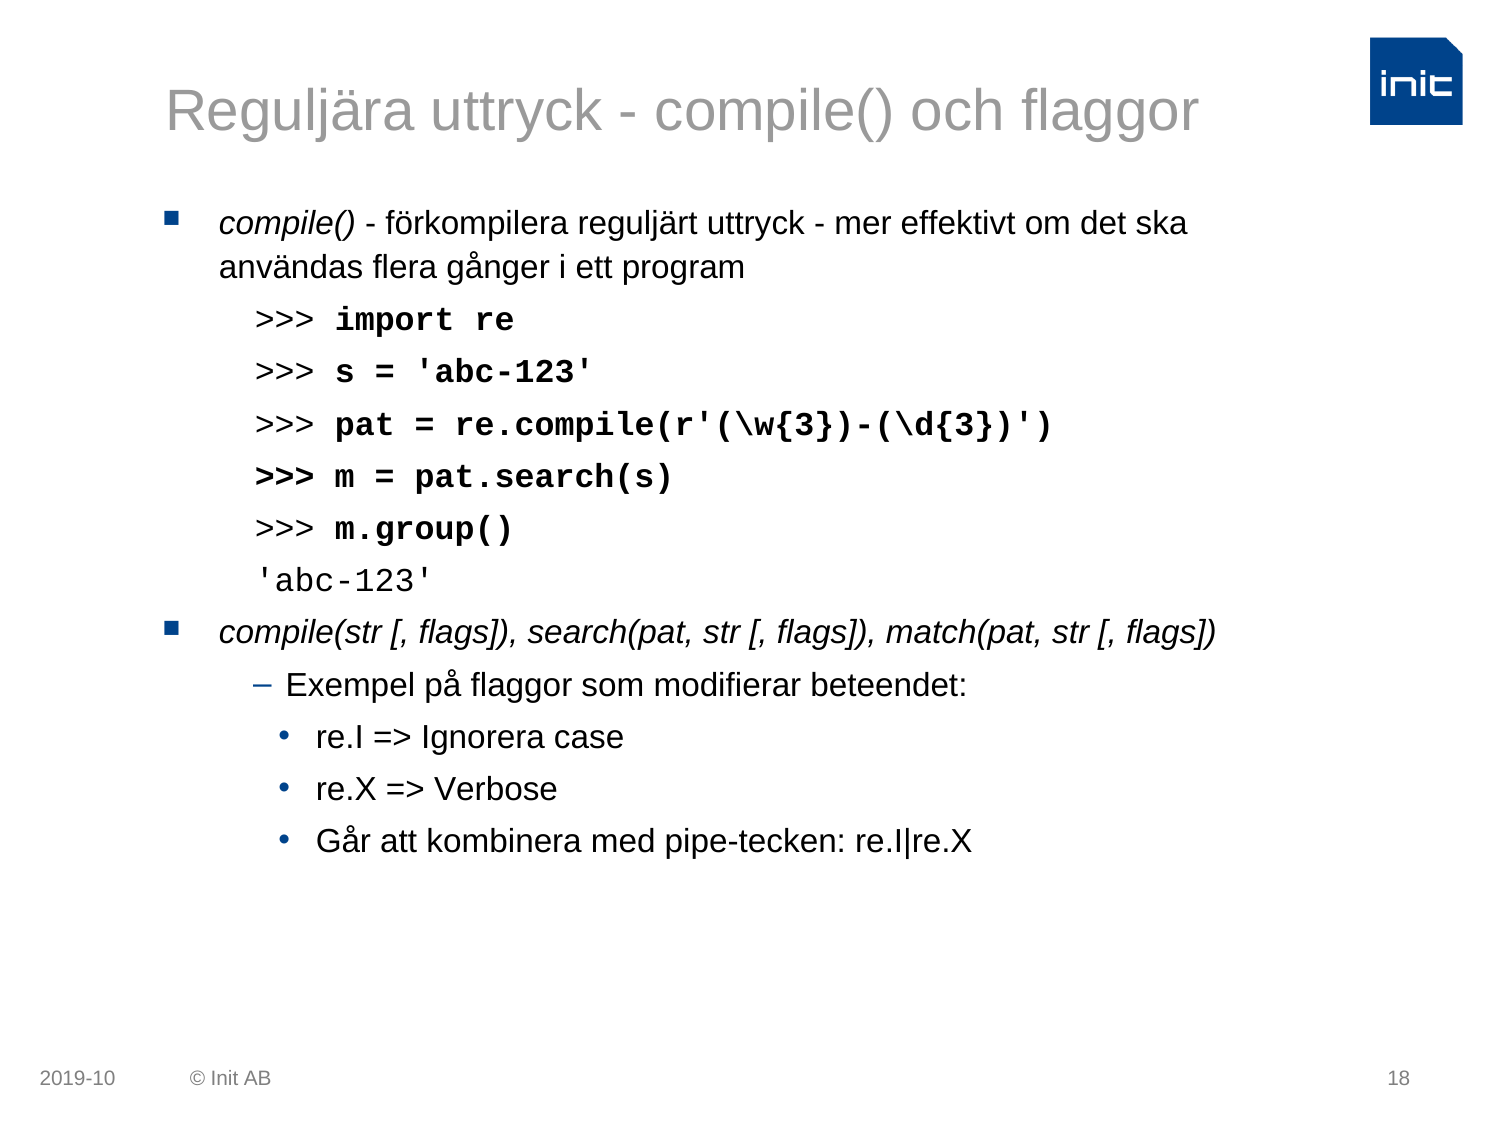

Reguljära uttryck - compile() och flaggor
compile() - förkompilera reguljärt uttryck - mer effektivt om det ska användas flera gånger i ett program
>>> import re
>>> s = 'abc-123'
>>> pat = re.compile(r'(\w{3})-(\d{3})')
>>> m = pat.search(s)
>>> m.group()
'abc-123'
compile(str [, flags]), search(pat, str [, flags]), match(pat, str [, flags])
Exempel på flaggor som modifierar beteendet:
re.I => Ignorera case
re.X => Verbose
Går att kombinera med pipe-tecken: re.I|re.X
2019-10
© Init AB